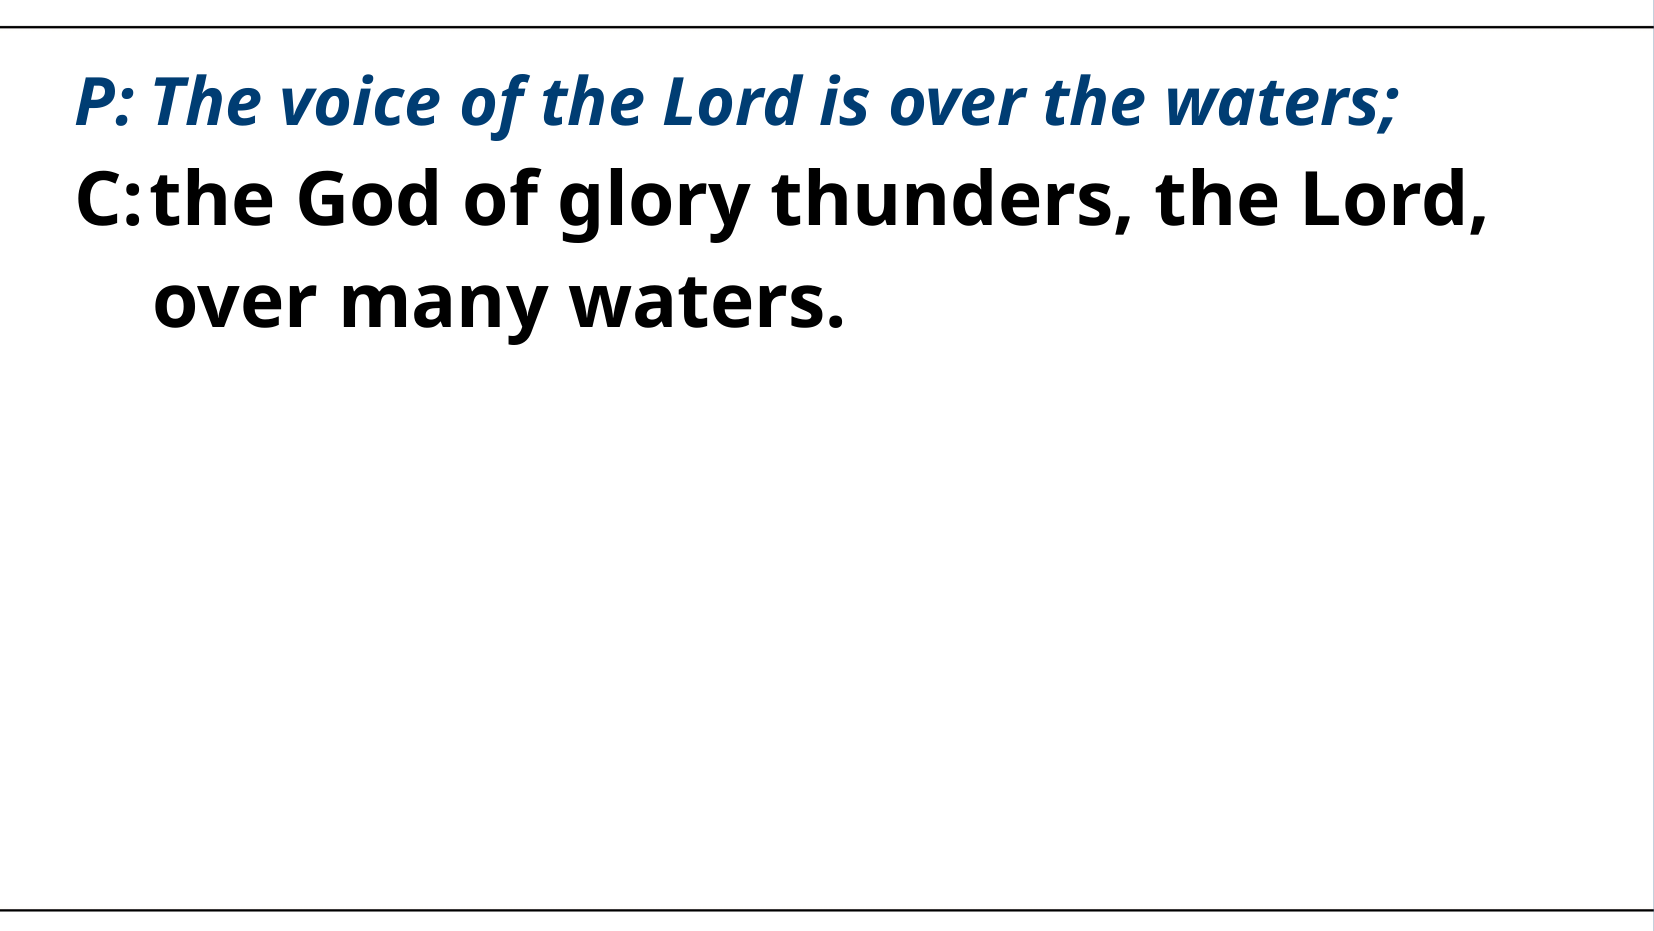

P:	The voice of the Lord is over the waters;
C:	the God of glory thunders, the Lord,
 over many waters.